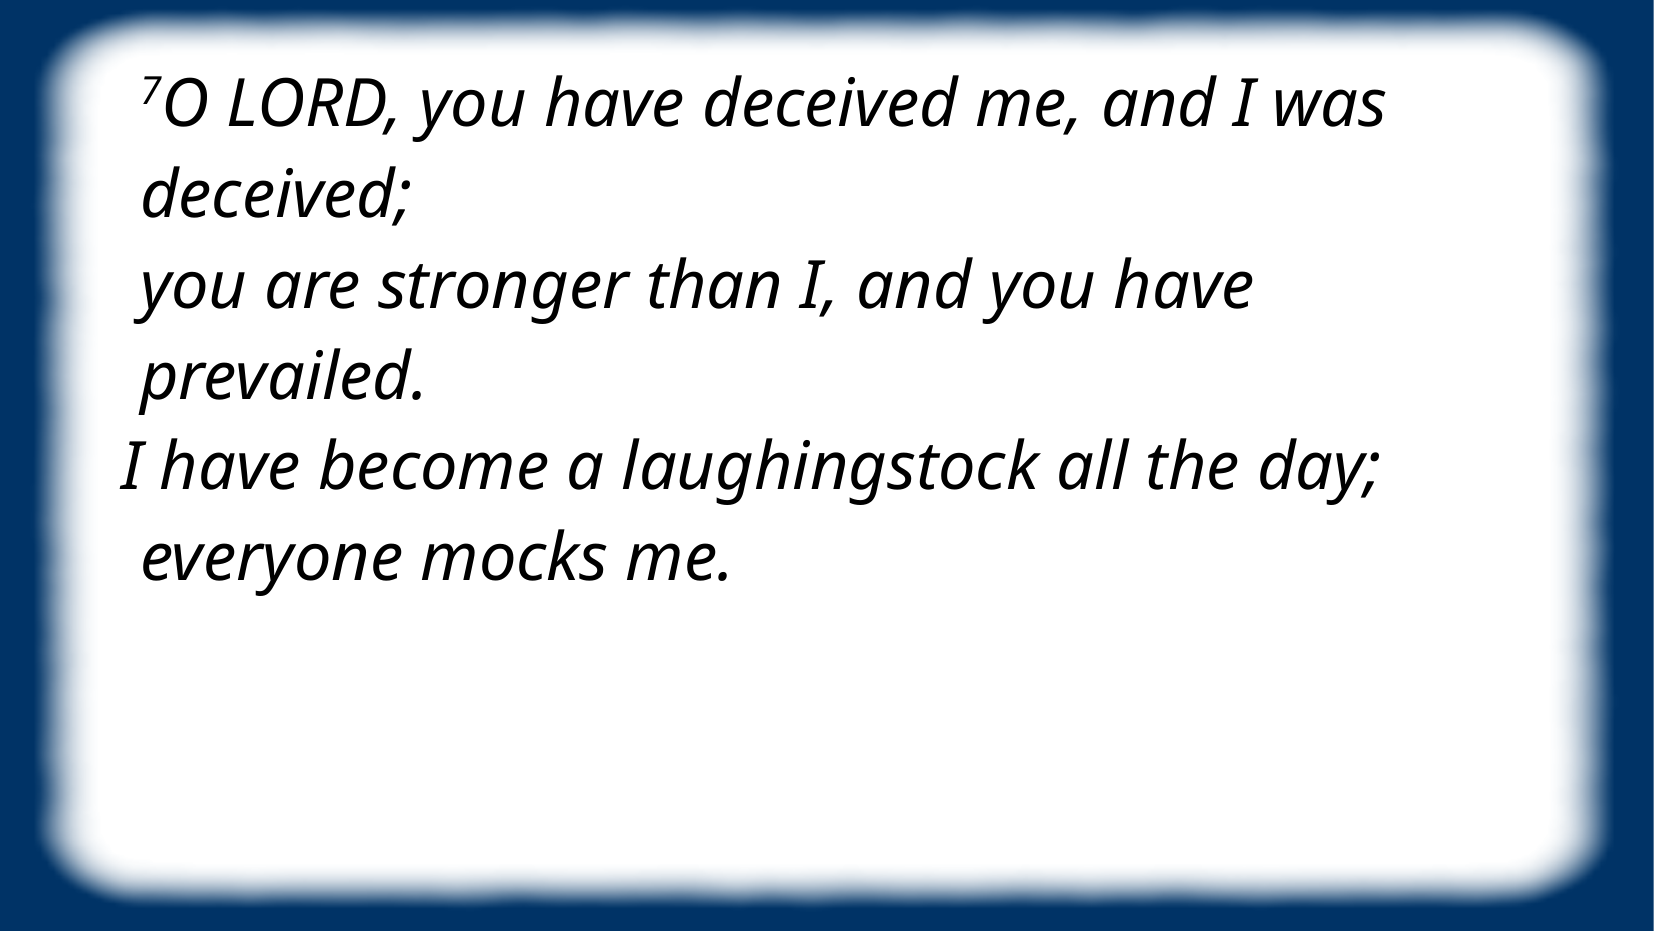

7O LORD, you have deceived me, and I was deceived;
you are stronger than I, and you have prevailed.
I have become a laughingstock all the day;
everyone mocks me.